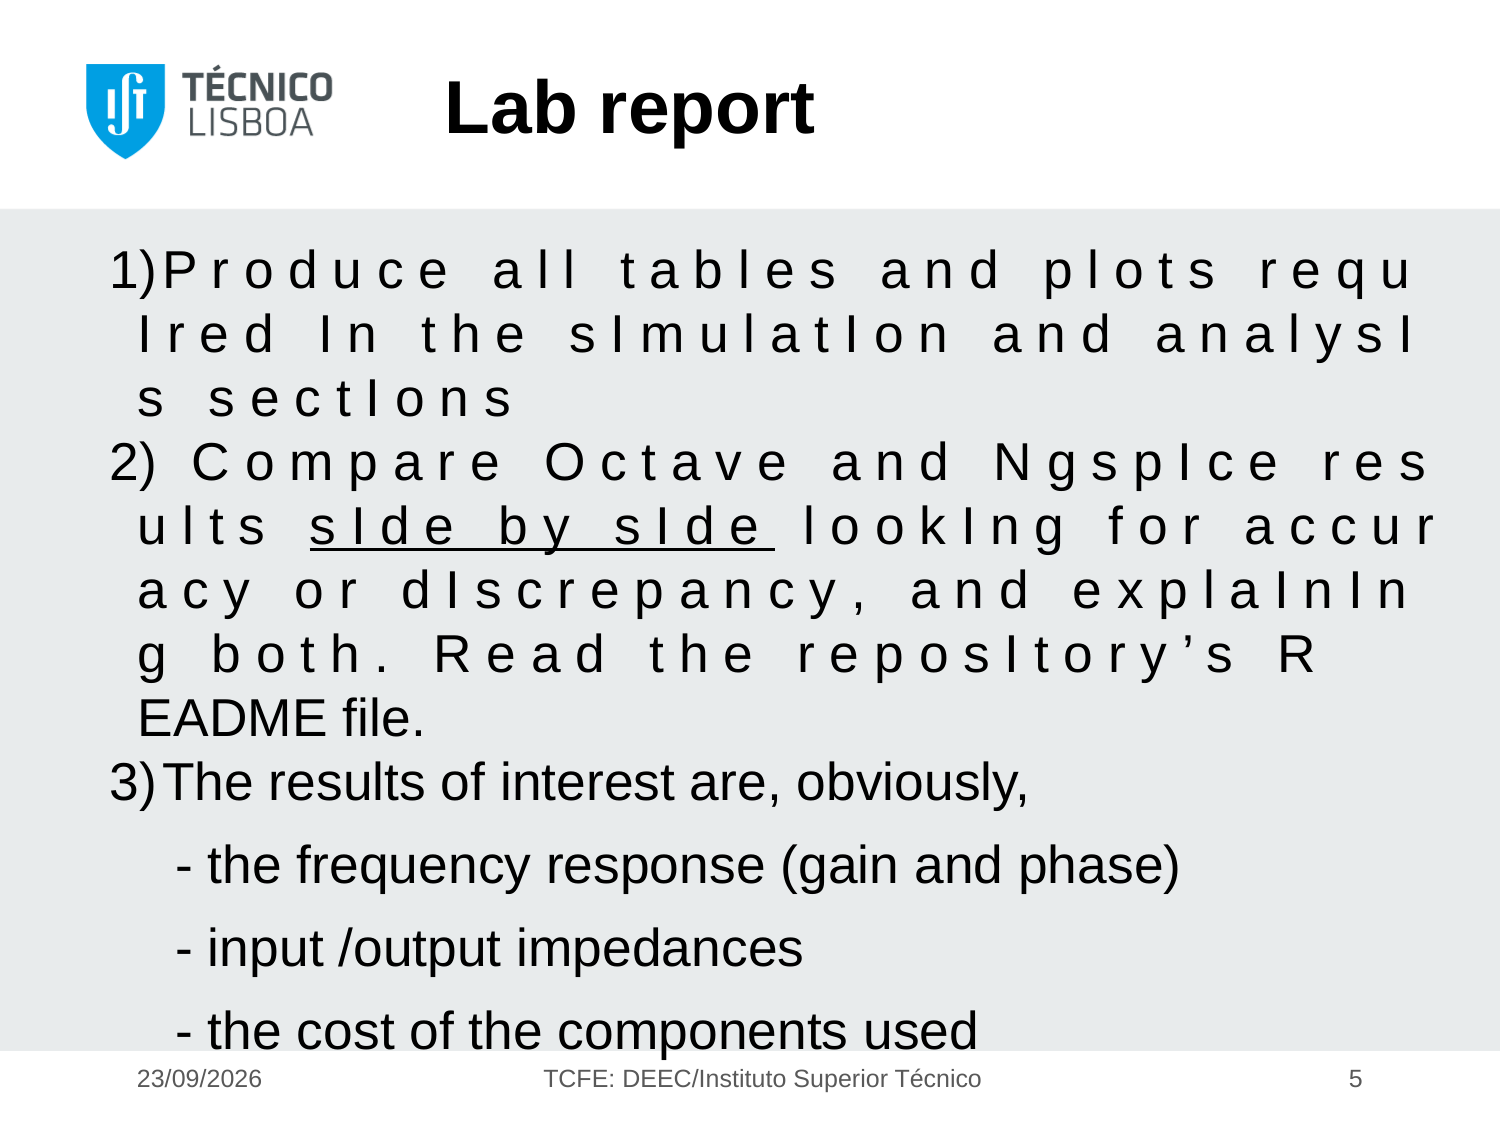

# Lab report
 P r o d u c e a l l t a b l e s a n d p l o t s r e q u I r e d I n t h e s I m u l a t I o n a n d a n a l y s I s s e c t I o n s
 C o m p a r e O c t a v e a n d N g s p I c e r e s u l t s s I d e b y s I d e l o o k I n g f o r a c c u r a c y o r d I s c r e p a n c y , a n d e x p l a I n I n g b o t h . R e a d t h e r e p o s I t o r y ’ s R EADME file.
 The results of interest are, obviously,
- the frequency response (gain and phase)
- input /output impedances
- the cost of the components used
bla
5